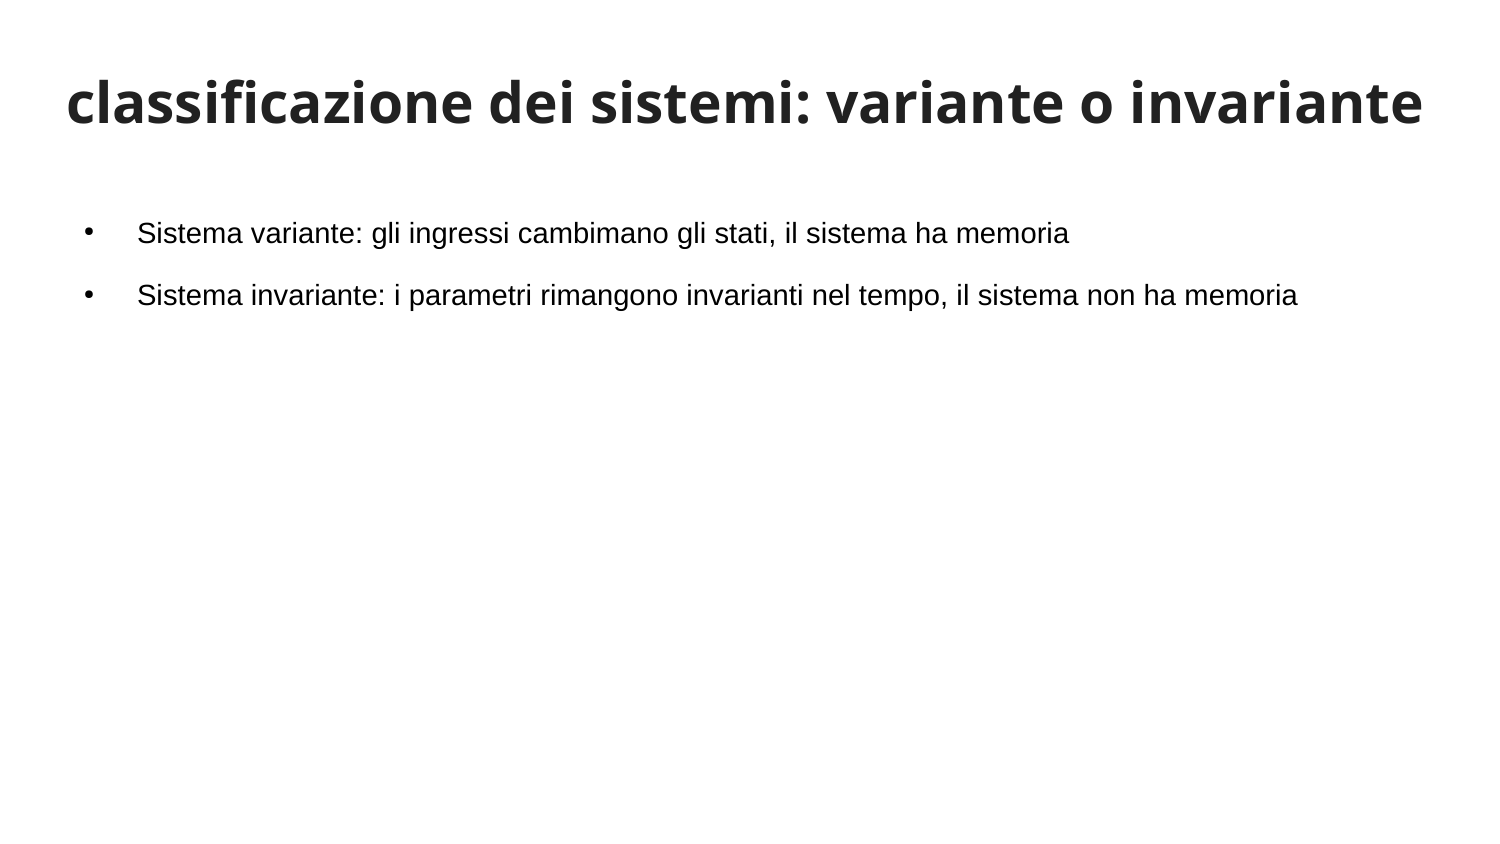

# classificazione dei sistemi: variante o invariante
Sistema variante: gli ingressi cambimano gli stati, il sistema ha memoria
Sistema invariante: i parametri rimangono invarianti nel tempo, il sistema non ha memoria